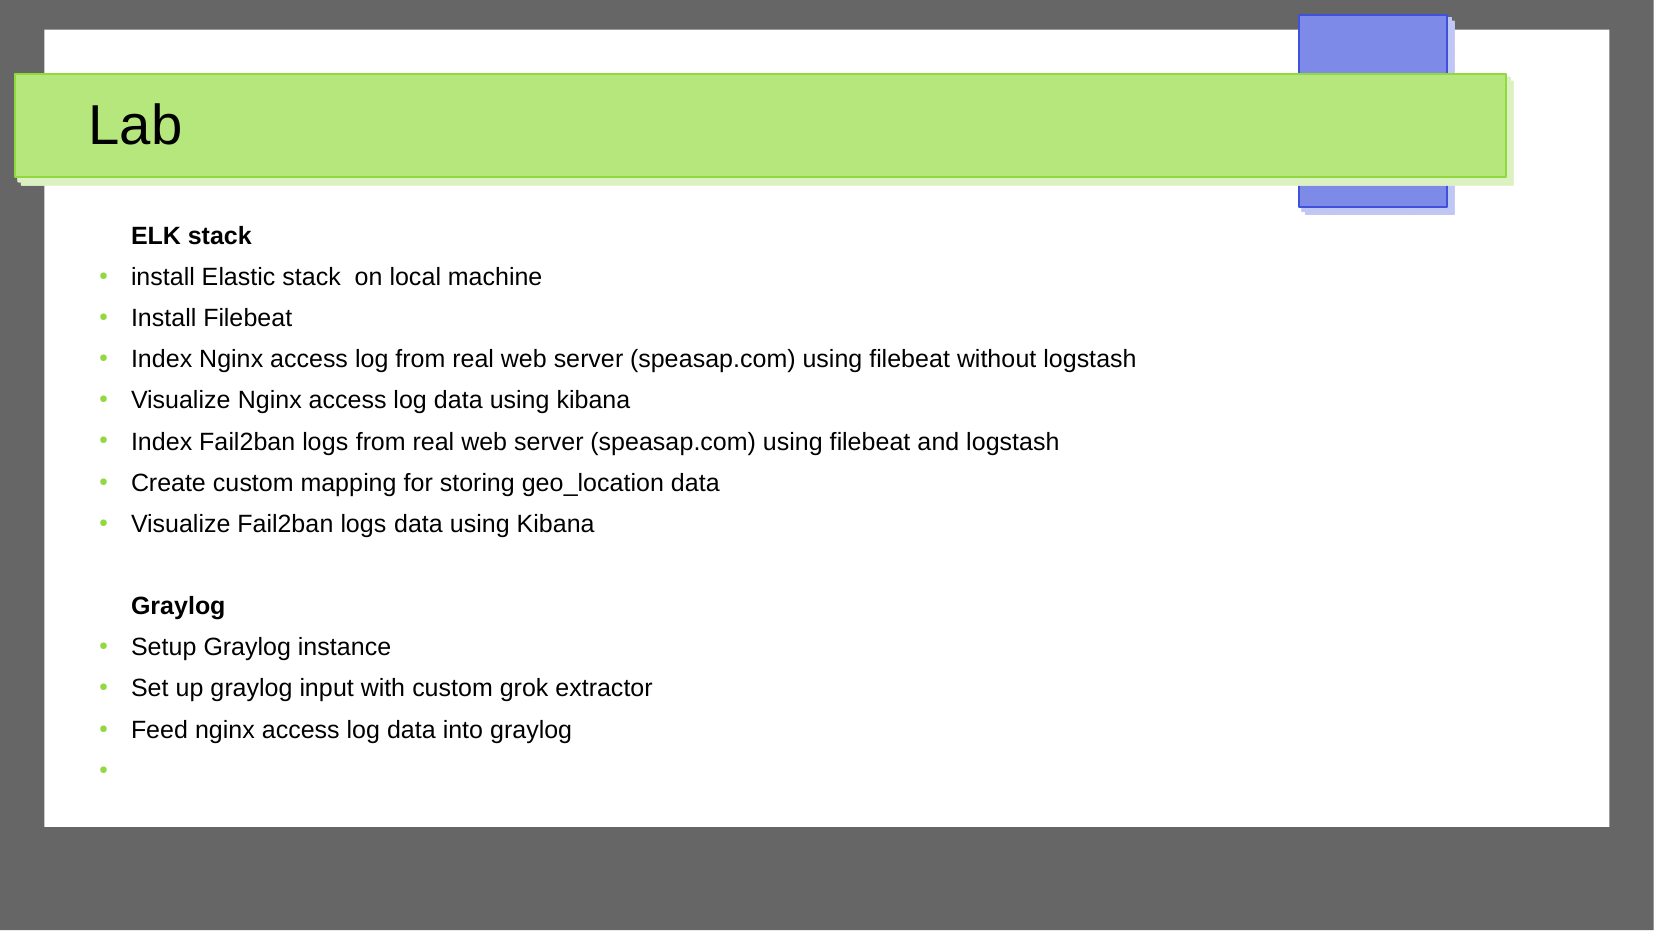

# Lab
ELK stack
install Elastic stack on local machine
Install Filebeat
Index Nginx access log from real web server (speasap.com) using filebeat without logstash
Visualize Nginx access log data using kibana
Index Fail2ban logs from real web server (speasap.com) using filebeat and logstash
Create custom mapping for storing geo_location data
Visualize Fail2ban logs data using Kibana
Graylog
Setup Graylog instance
Set up graylog input with custom grok extractor
Feed nginx access log data into graylog